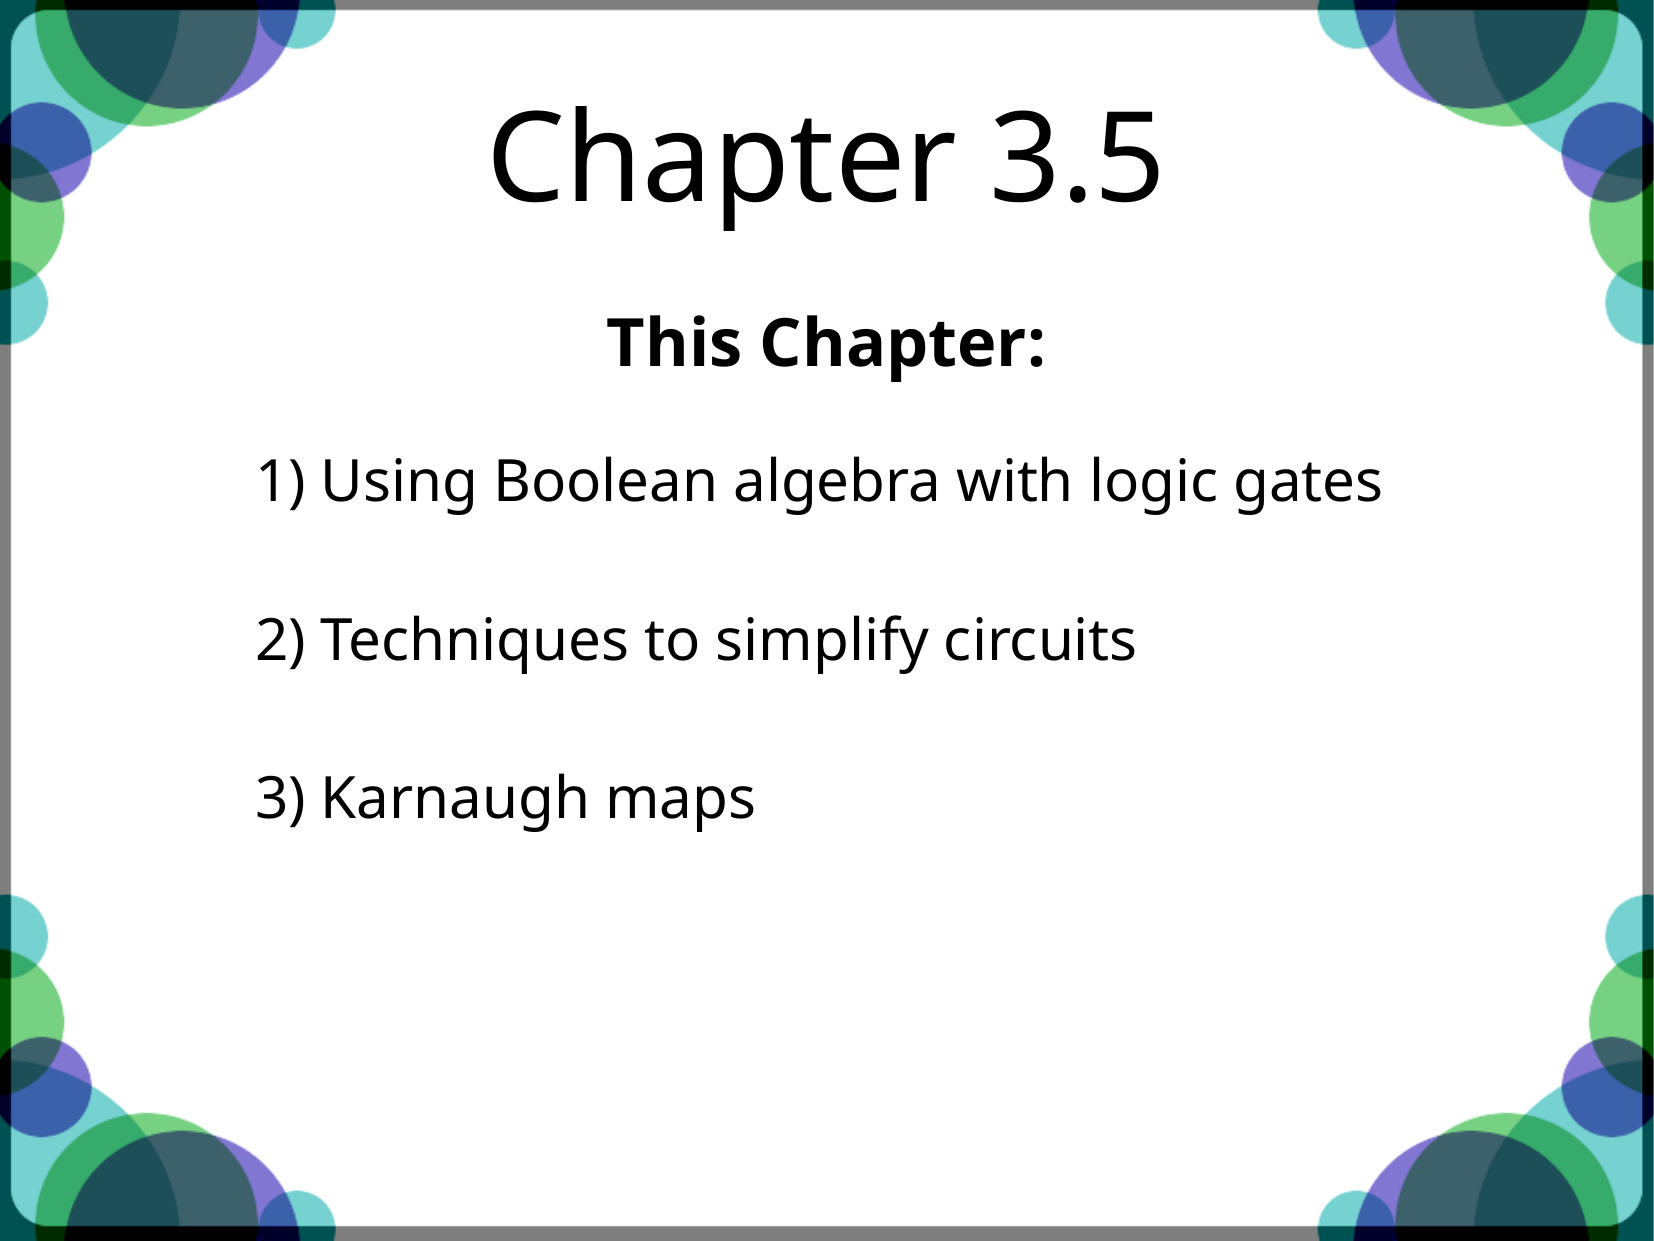

# Chapter 3.5
This Chapter:
 Using Boolean algebra with logic gates
 Techniques to simplify circuits
 Karnaugh maps